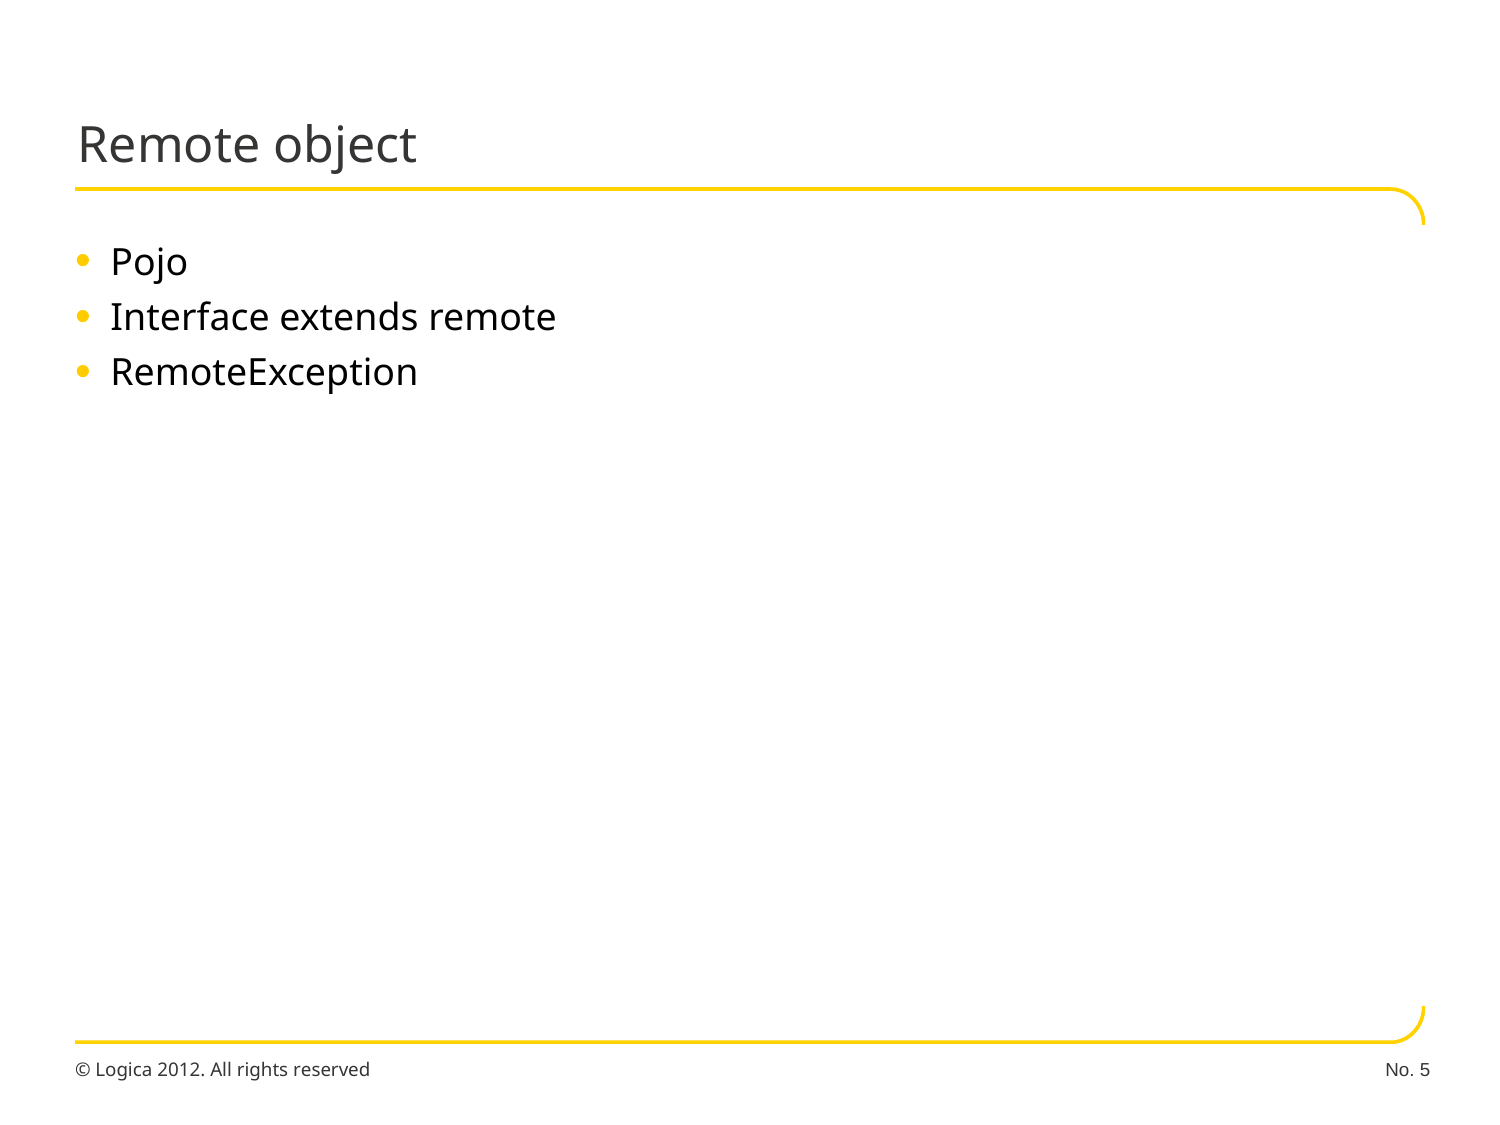

# Remote object
Paniek applicatie
Pojo
Interface extends remote
RemoteException
No.
2 November 2010